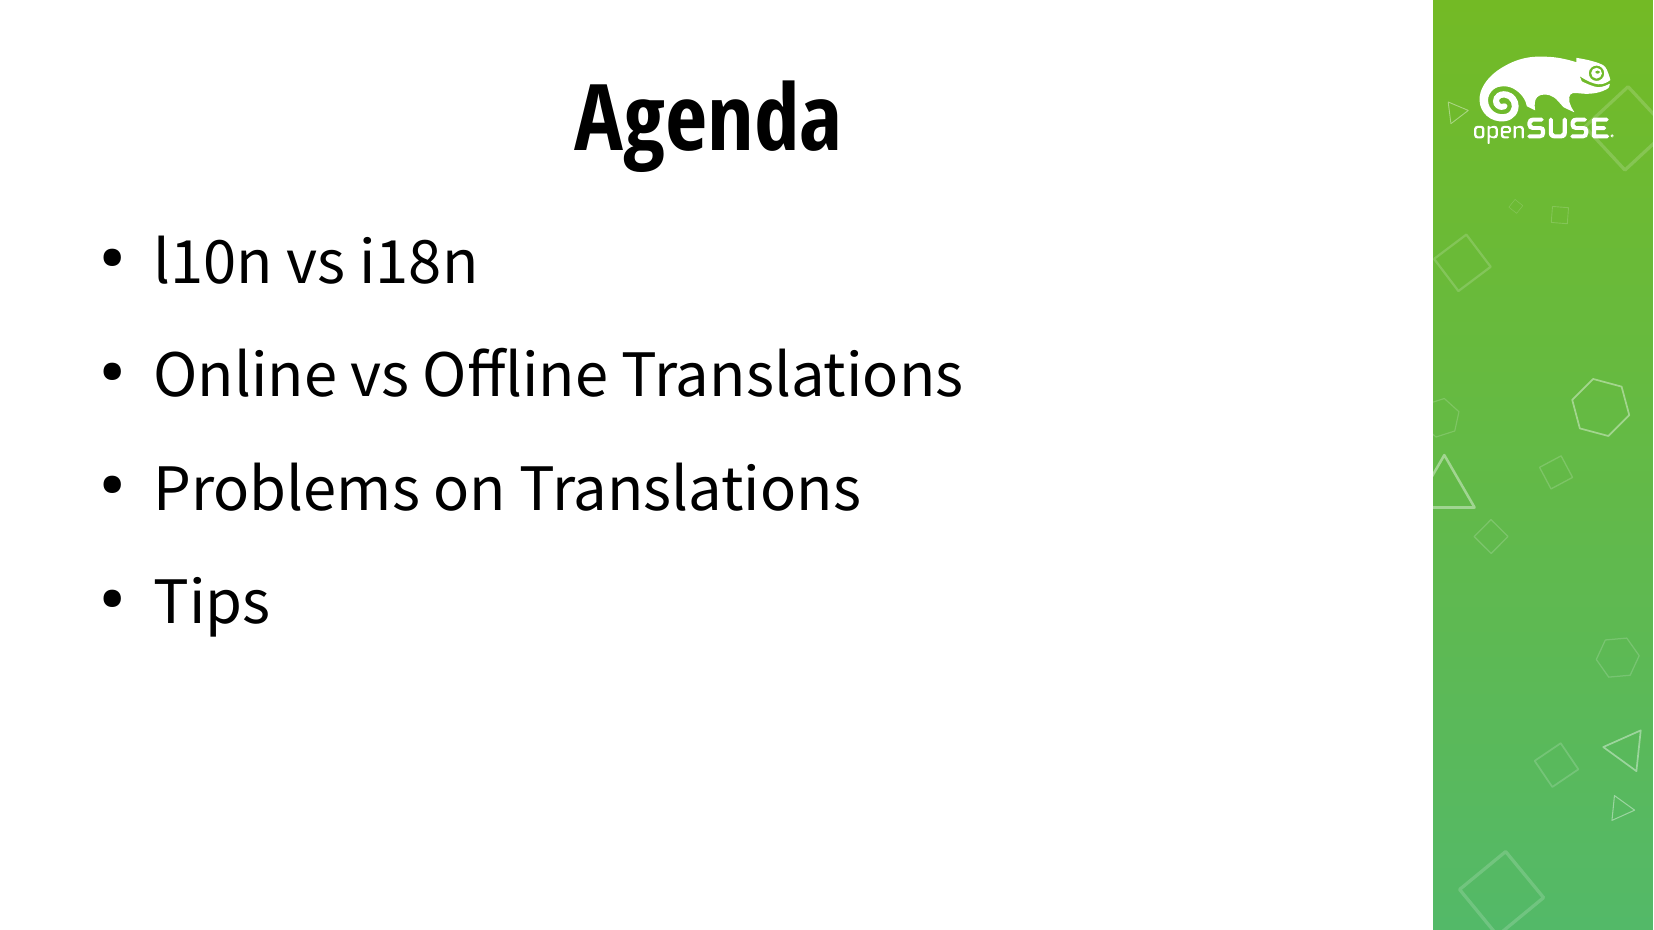

# Agenda
l10n vs i18n
Online vs Offline Translations
Problems on Translations
Tips